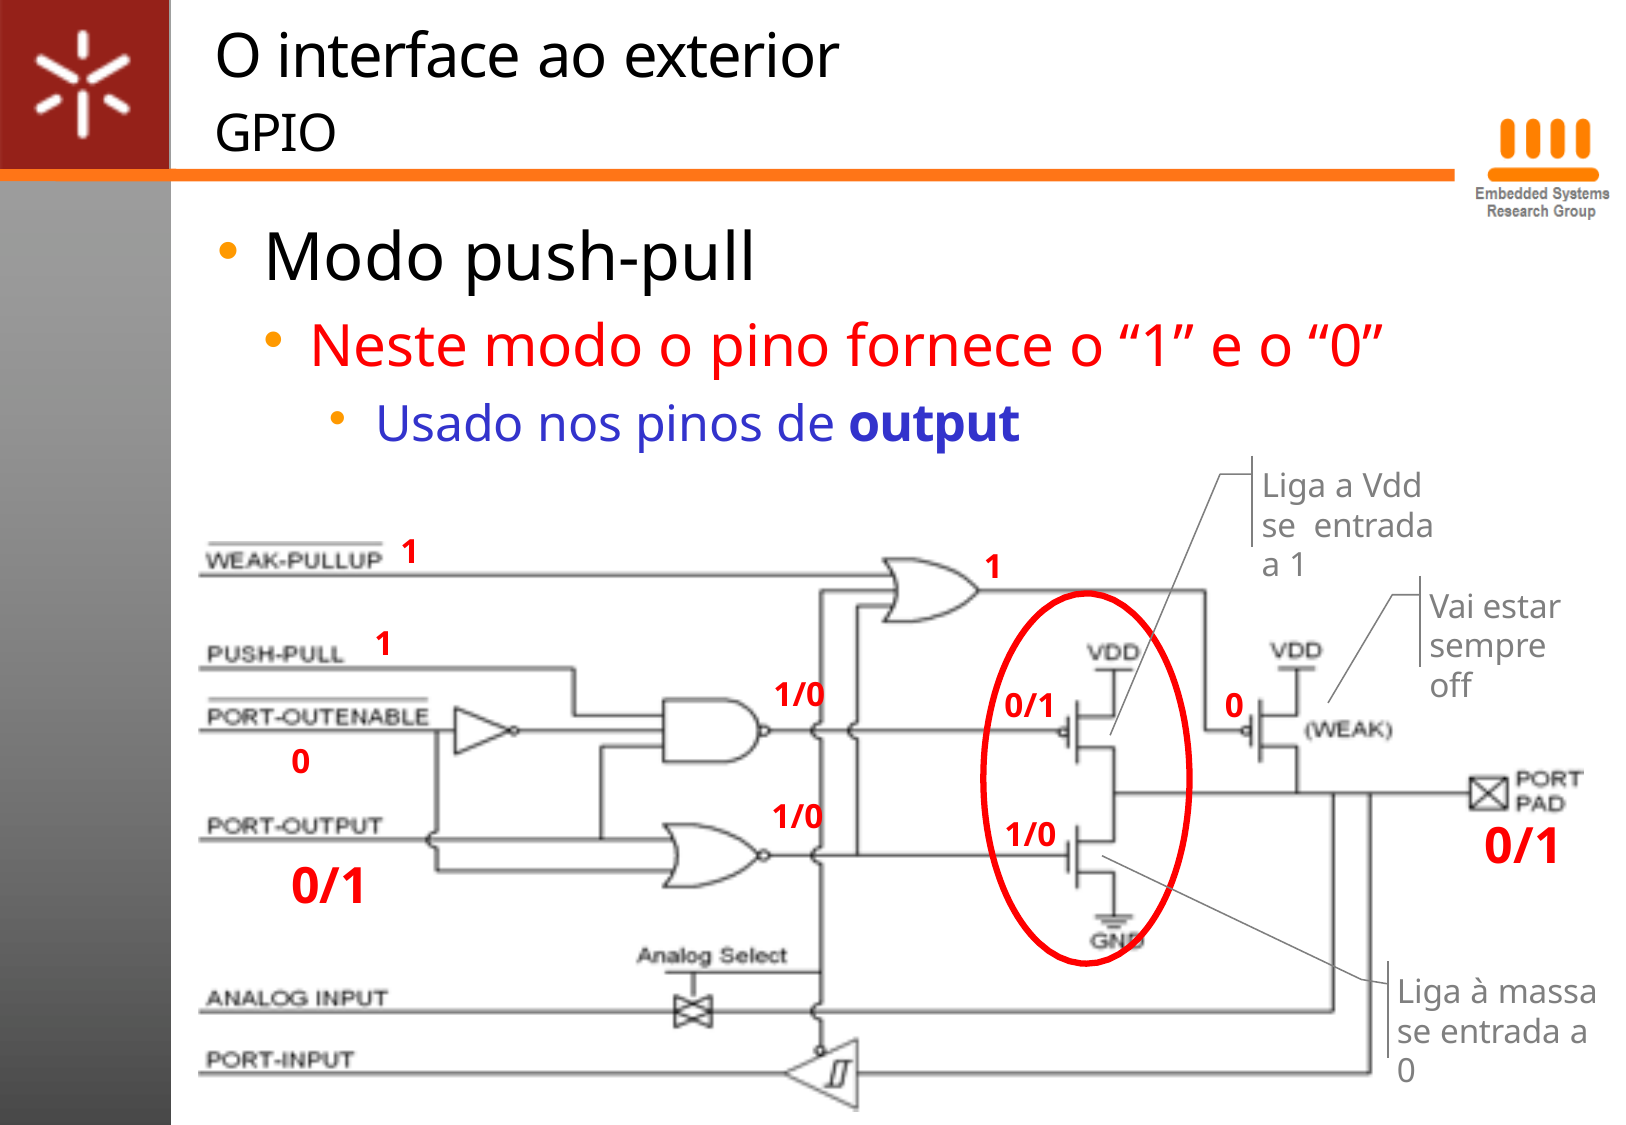

# O interface ao exterior GPIO
Modo push-pull
Neste modo o pino fornece o “1” e o “0”
Usado nos pinos de output
Liga a Vdd se entrada a 1
1
1
Vai estar sempre off
1
1/0
0/1
0
0
1/0
1/0
0/1
0/1
Liga à massa se entrada a 0